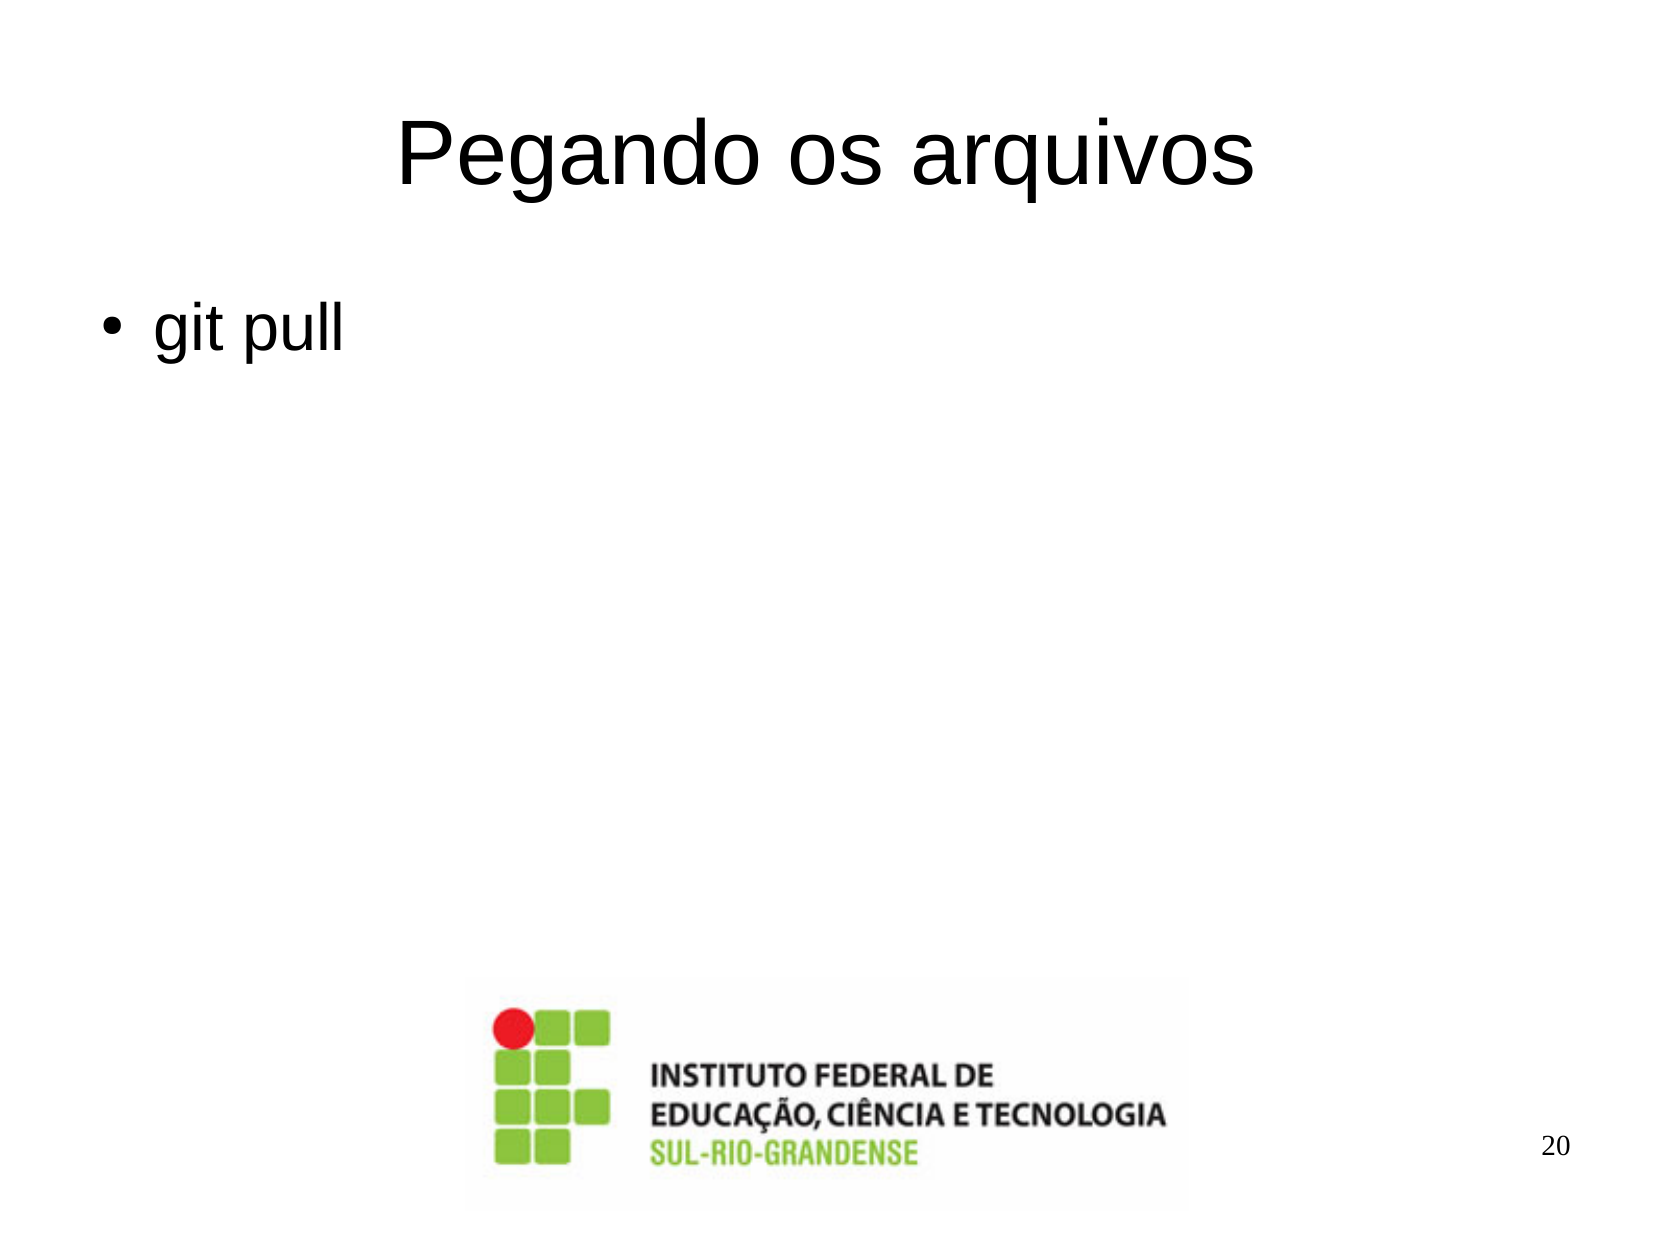

# Pegando os arquivos
git pull
20